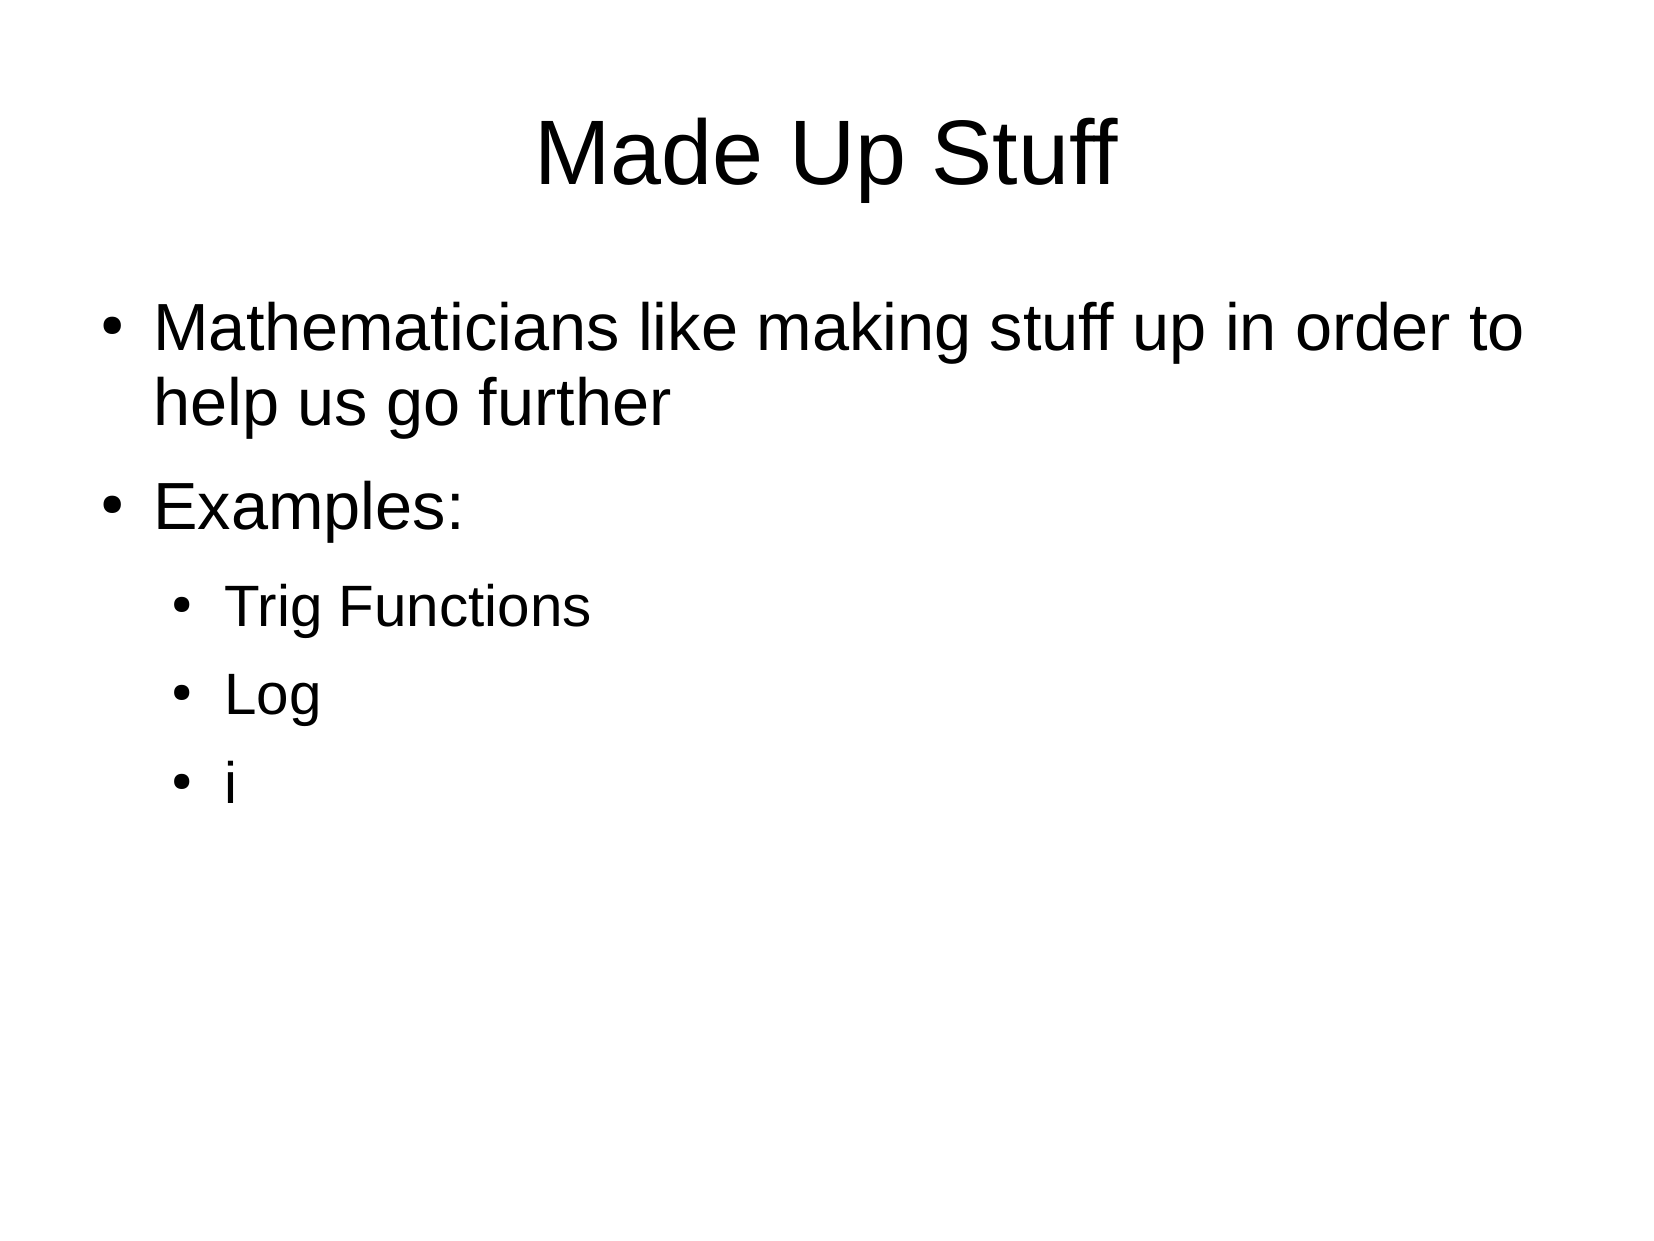

# Made Up Stuff
Mathematicians like making stuff up in order to help us go further
Examples:
Trig Functions
Log
i